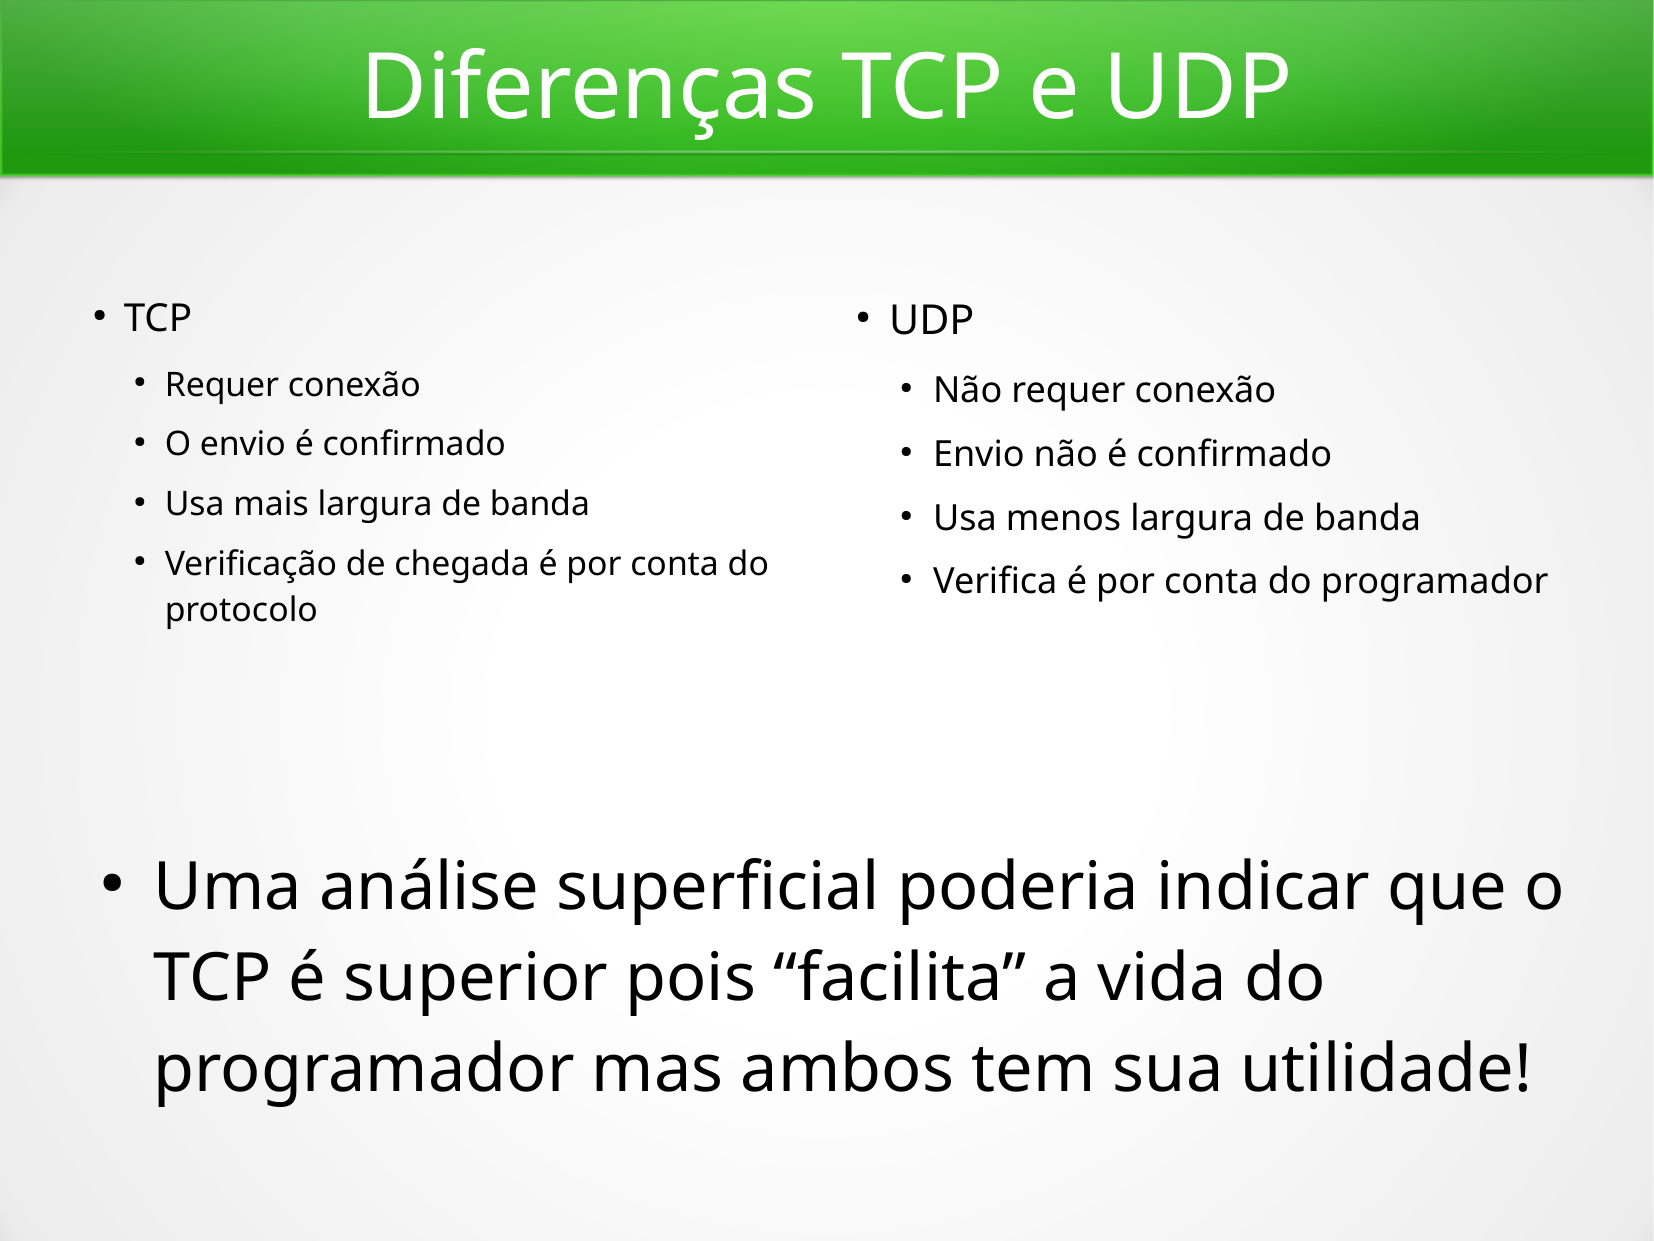

# Diferenças TCP e UDP
TCP
Requer conexão
O envio é confirmado
Usa mais largura de banda
Verificação de chegada é por conta do protocolo
UDP
Não requer conexão
Envio não é confirmado
Usa menos largura de banda
Verifica é por conta do programador
Uma análise superficial poderia indicar que o TCP é superior pois “facilita” a vida do programador mas ambos tem sua utilidade!